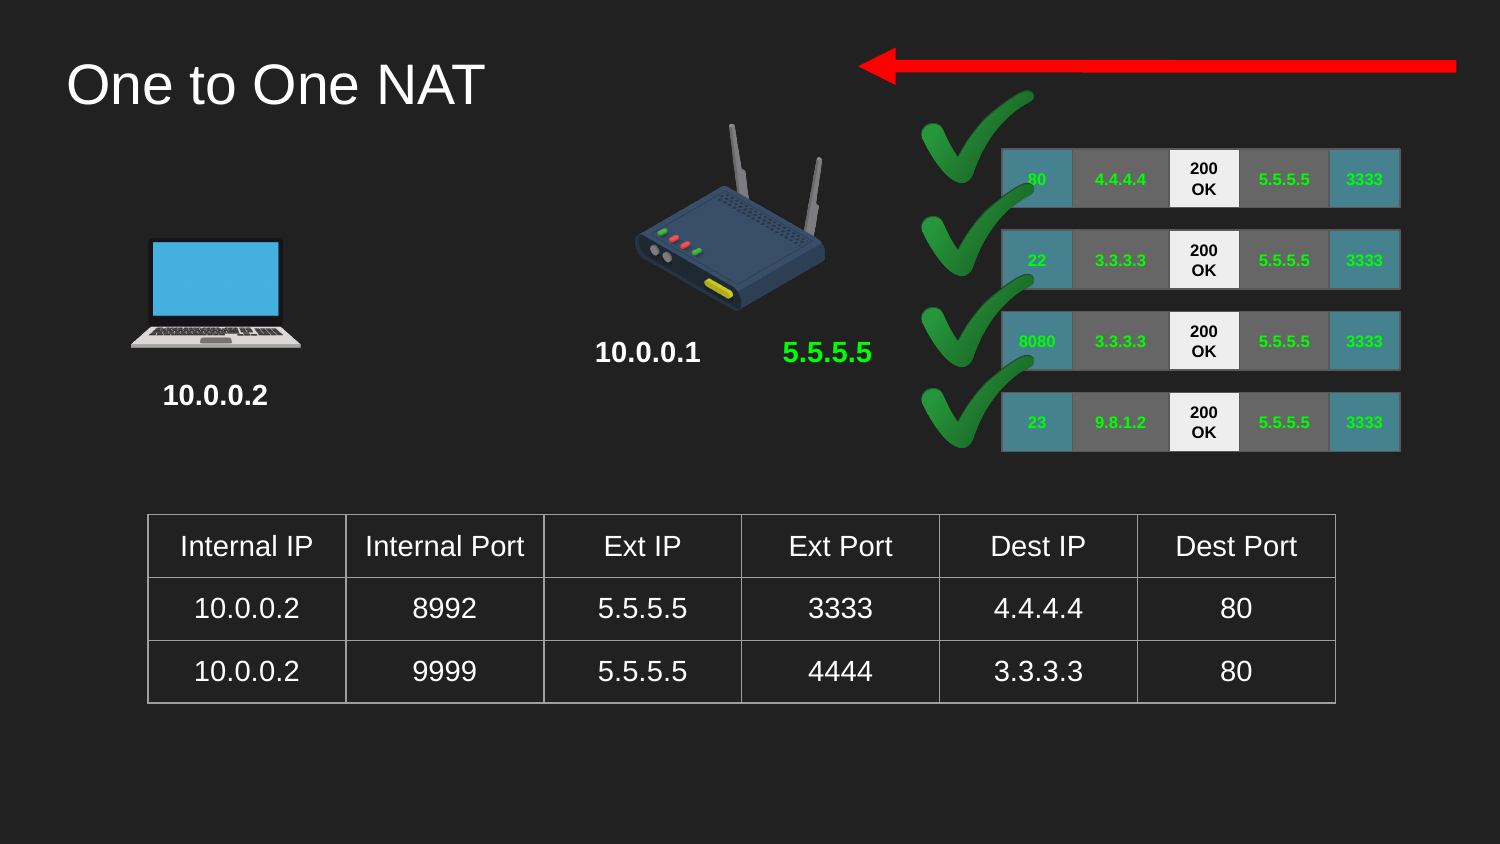

# One to One NAT
10.0.0.1
5.5.5.5
80
4.4.4.4
200 OK
5.5.5.5
3333
10.0.0.2
22
3.3.3.3
200 OK
5.5.5.5
3333
8080
3.3.3.3
200 OK
5.5.5.5
3333
23
9.8.1.2
200 OK
5.5.5.5
3333
| Internal IP | Internal Port | Ext IP | Ext Port | Dest IP | Dest Port |
| --- | --- | --- | --- | --- | --- |
| 10.0.0.2 | 8992 | 5.5.5.5 | 3333 | 4.4.4.4 | 80 |
| 10.0.0.2 | 9999 | 5.5.5.5 | 4444 | 3.3.3.3 | 80 |